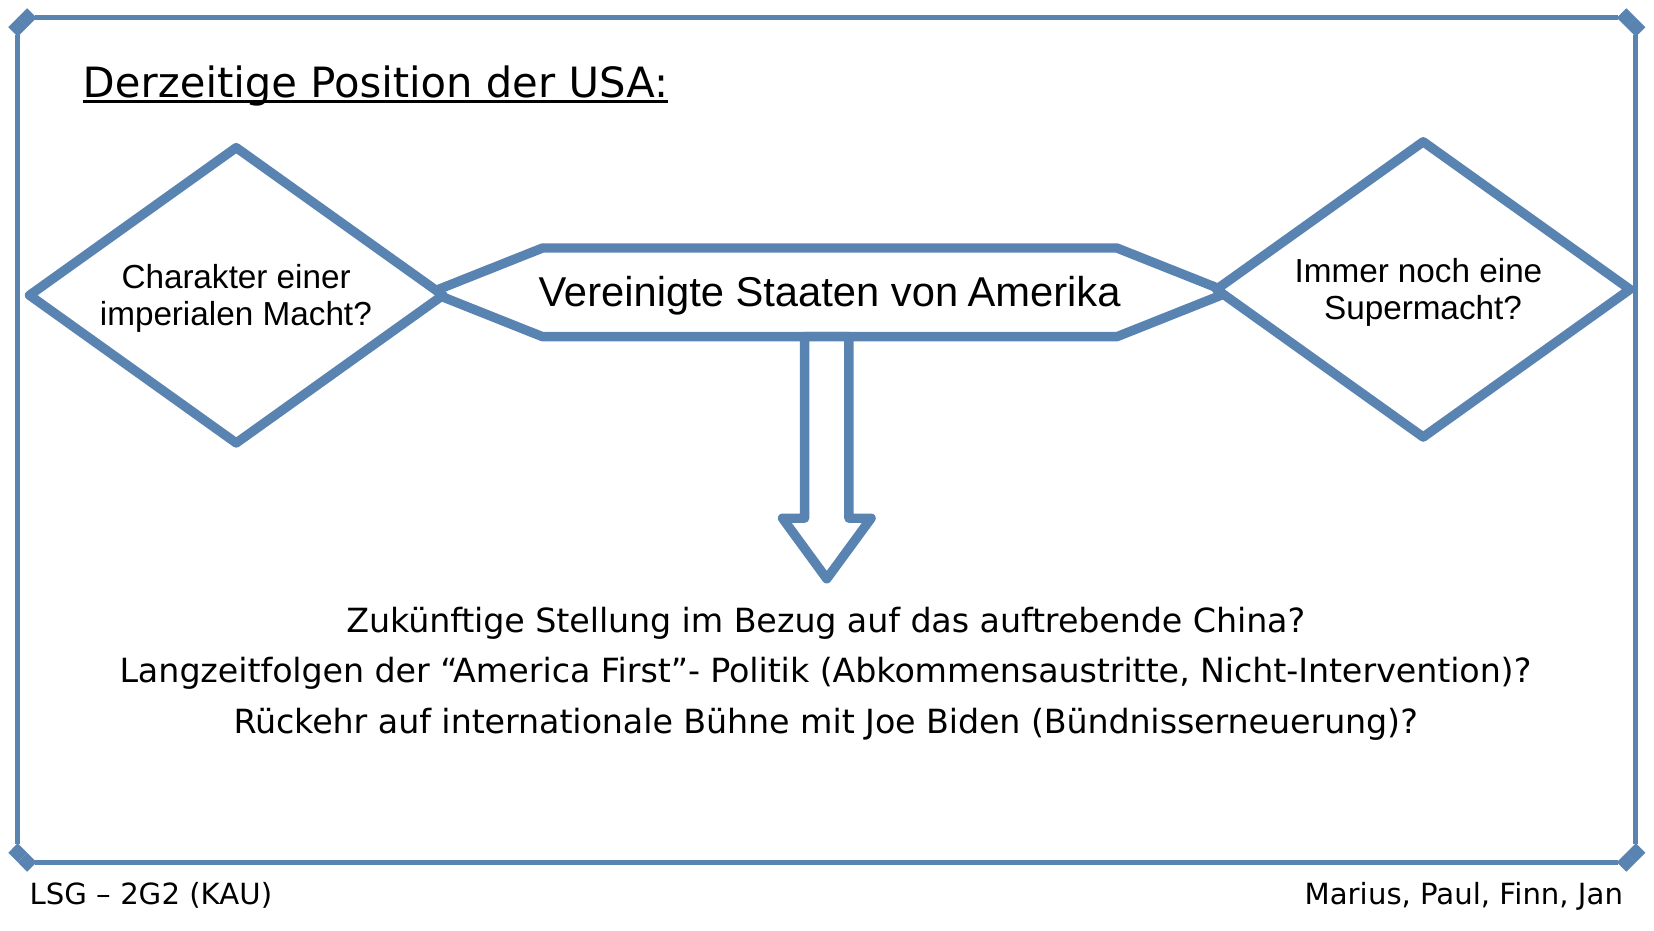

# Derzeitige Position der USA:
Zukünftige Stellung im Bezug auf das auftrebende China?
Langzeitfolgen der “America First”- Politik (Abkommensaustritte, Nicht-Intervention)?
Rückehr auf internationale Bühne mit Joe Biden (Bündnisserneuerung)?
Immer noch eine
Supermacht?
Charakter einer
imperialen Macht?
Vereinigte Staaten von Amerika